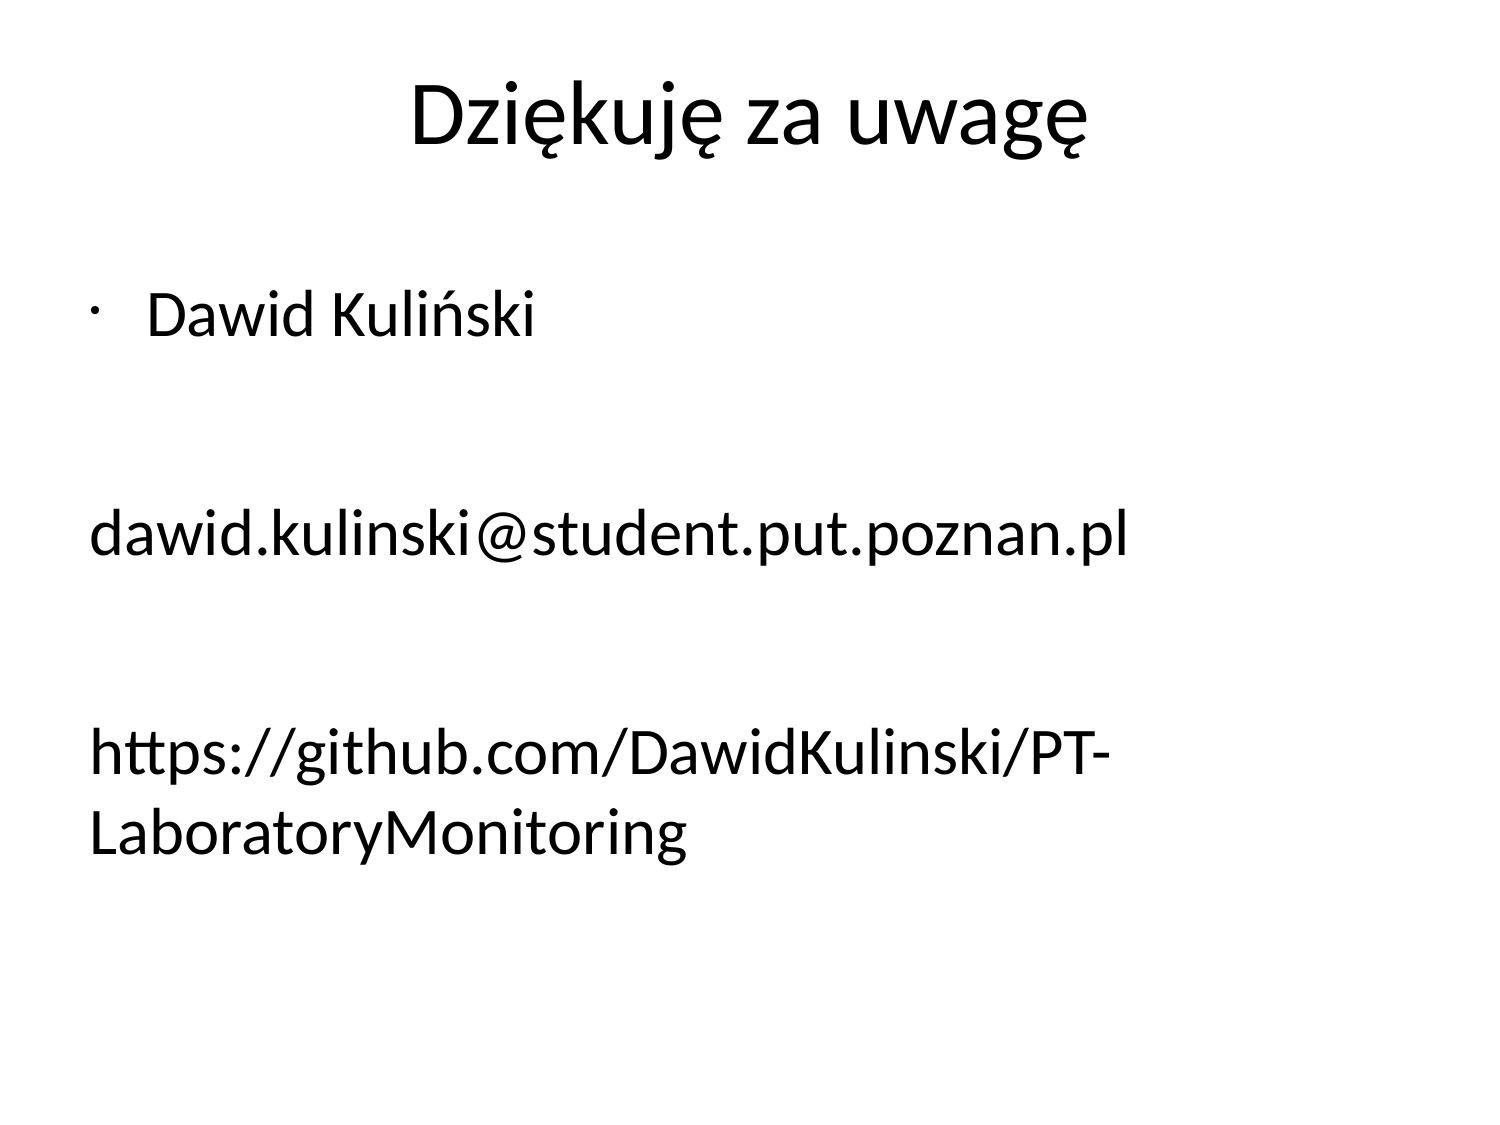

# Dziękuję za uwagę
Dawid Kuliński
dawid.kulinski@student.put.poznan.pl
https://github.com/DawidKulinski/PT-LaboratoryMonitoring